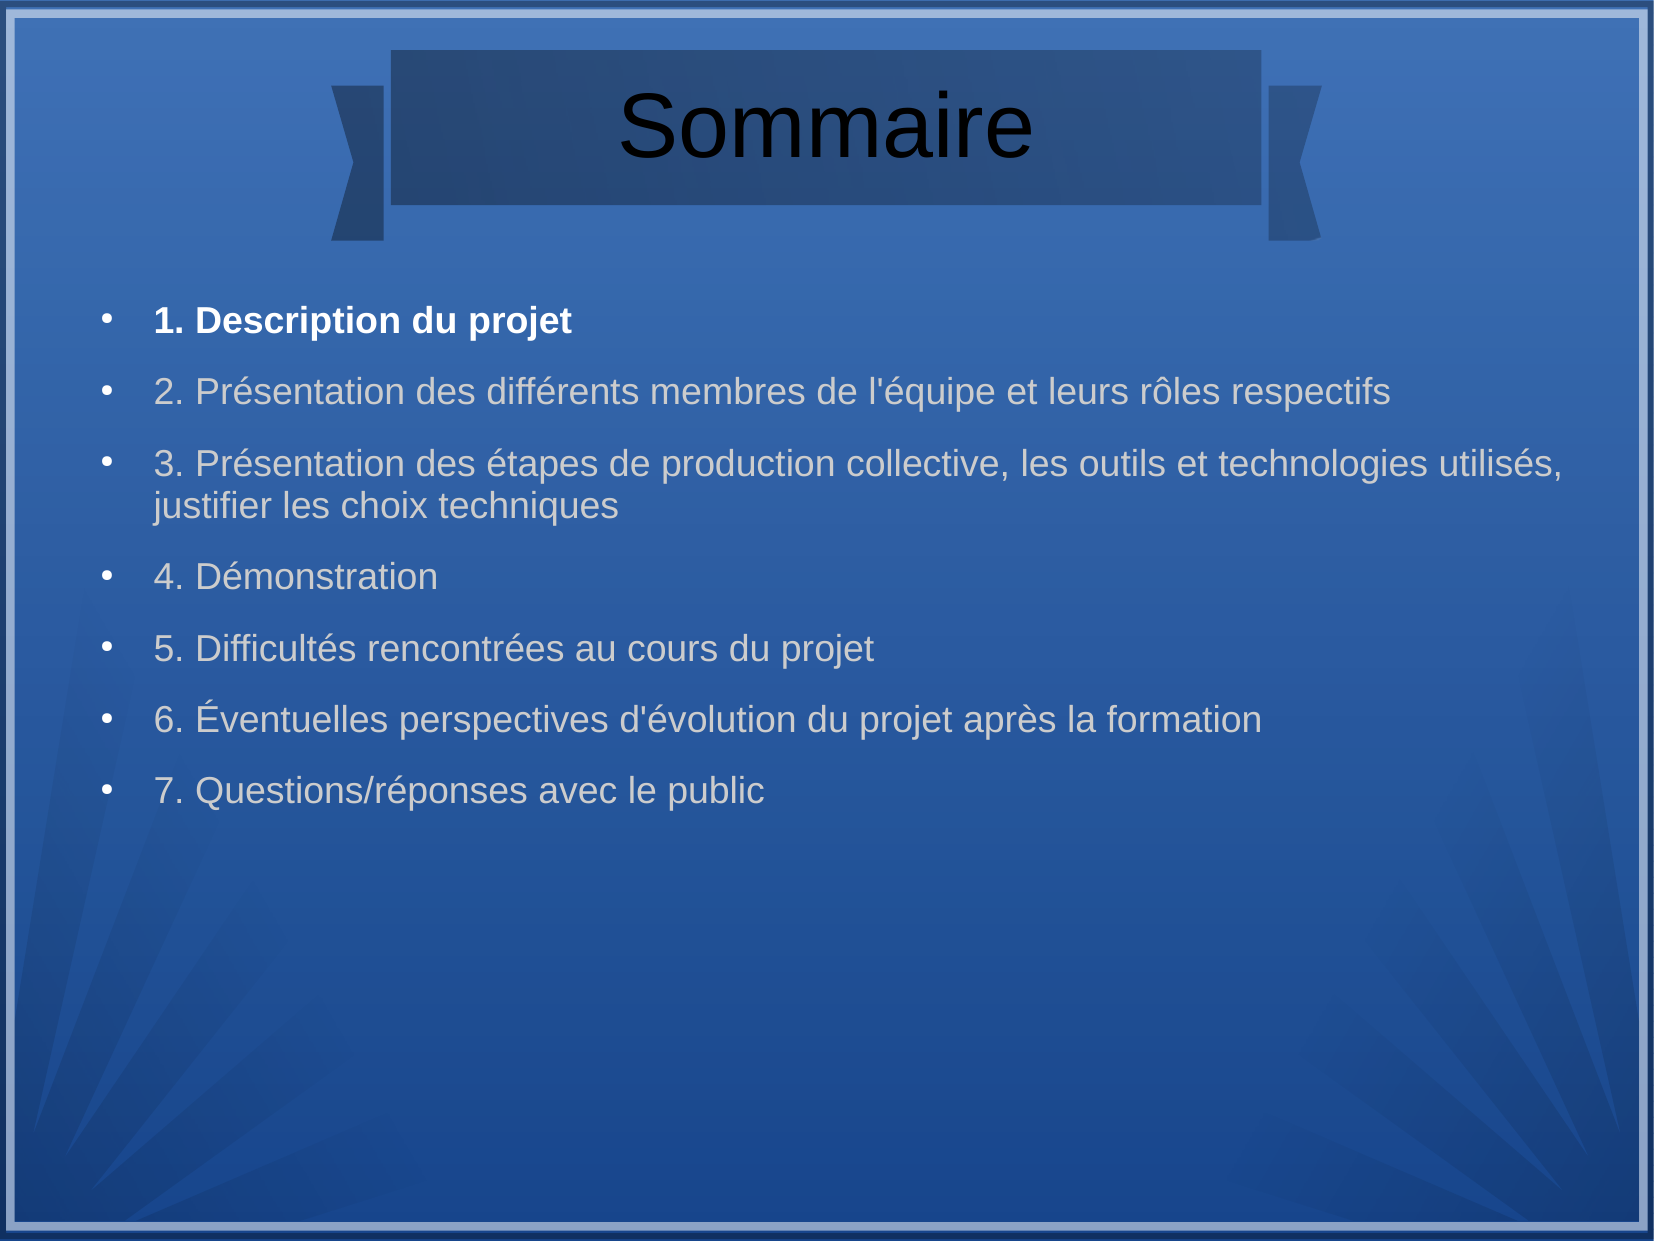

# Sommaire
1. Description du projet
2. Présentation des différents membres de l'équipe et leurs rôles respectifs
3. Présentation des étapes de production collective, les outils et technologies utilisés, justifier les choix techniques
4. Démonstration
5. Difficultés rencontrées au cours du projet
6. Éventuelles perspectives d'évolution du projet après la formation
7. Questions/réponses avec le public